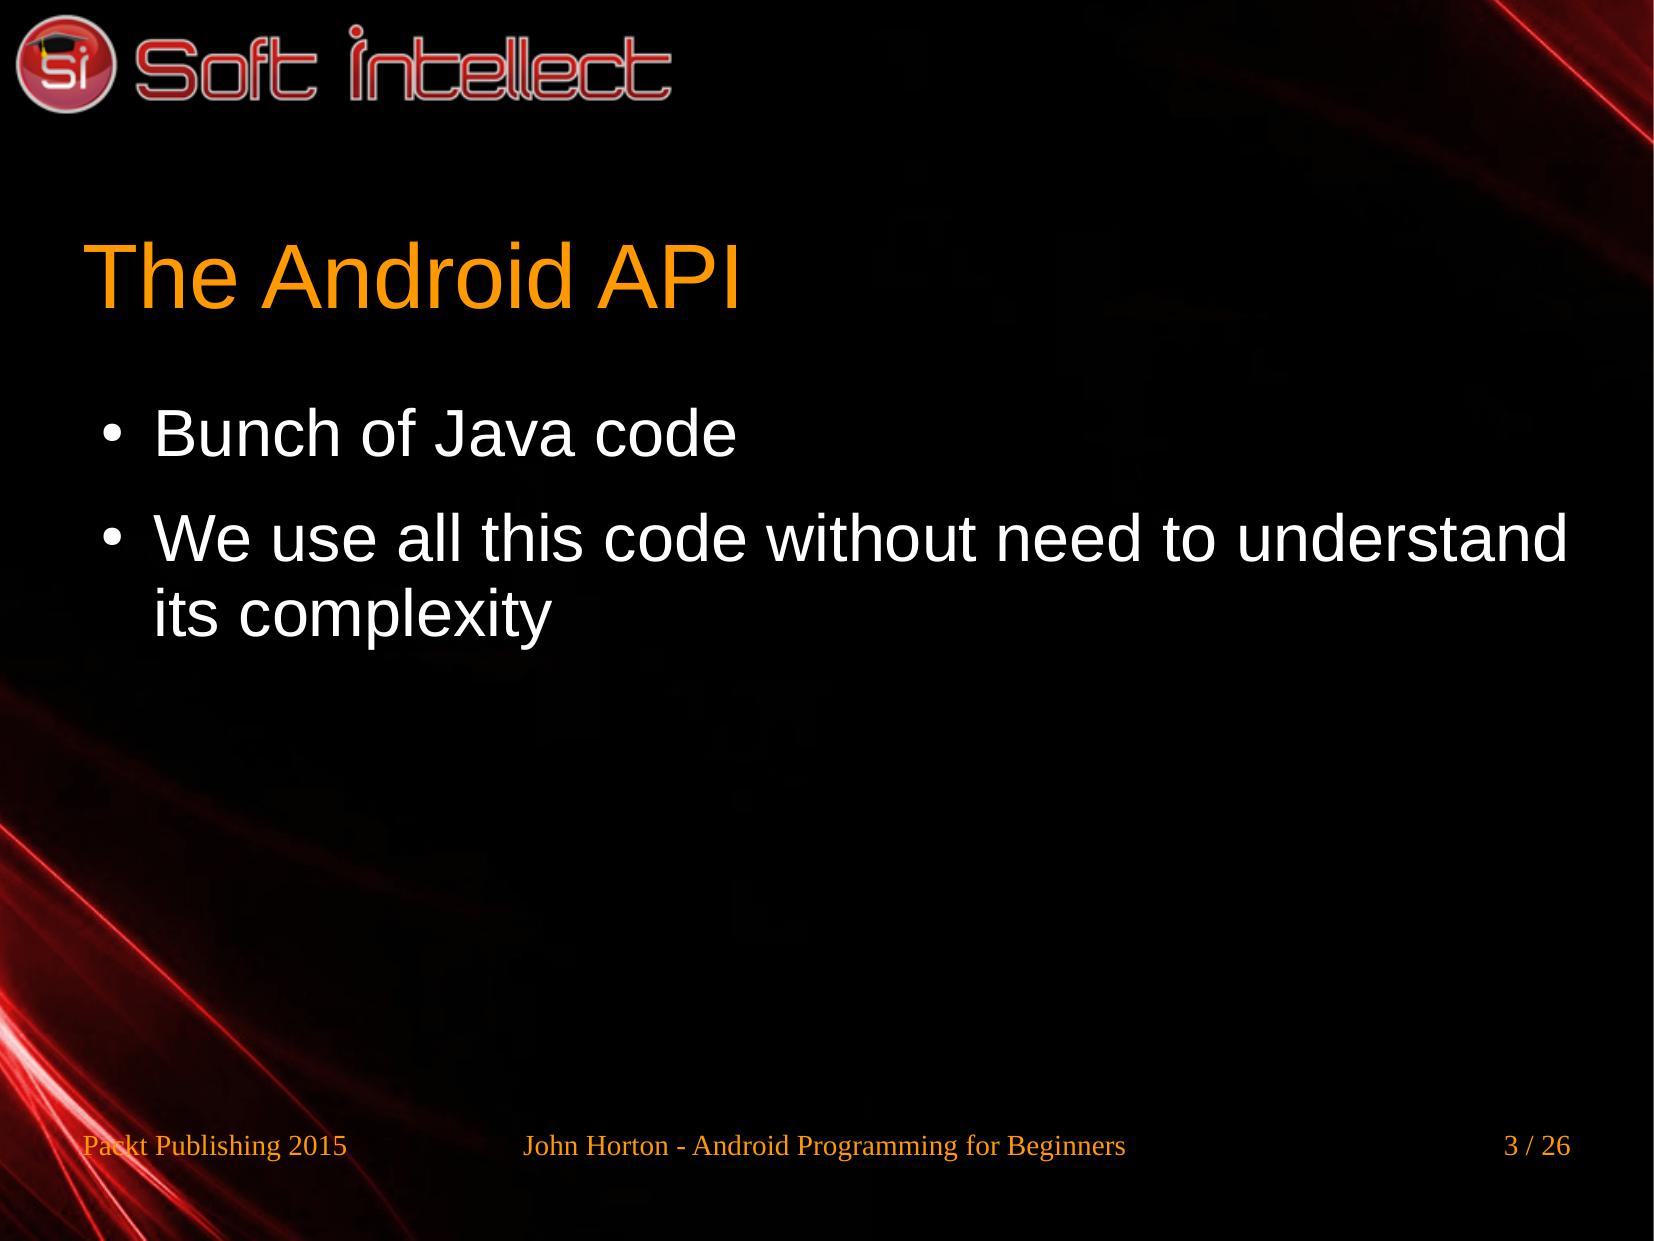

# The Android API
Bunch of Java code
We use all this code without need to understand its complexity
Packt Publishing 2015
John Horton - Android Programming for Beginners
3